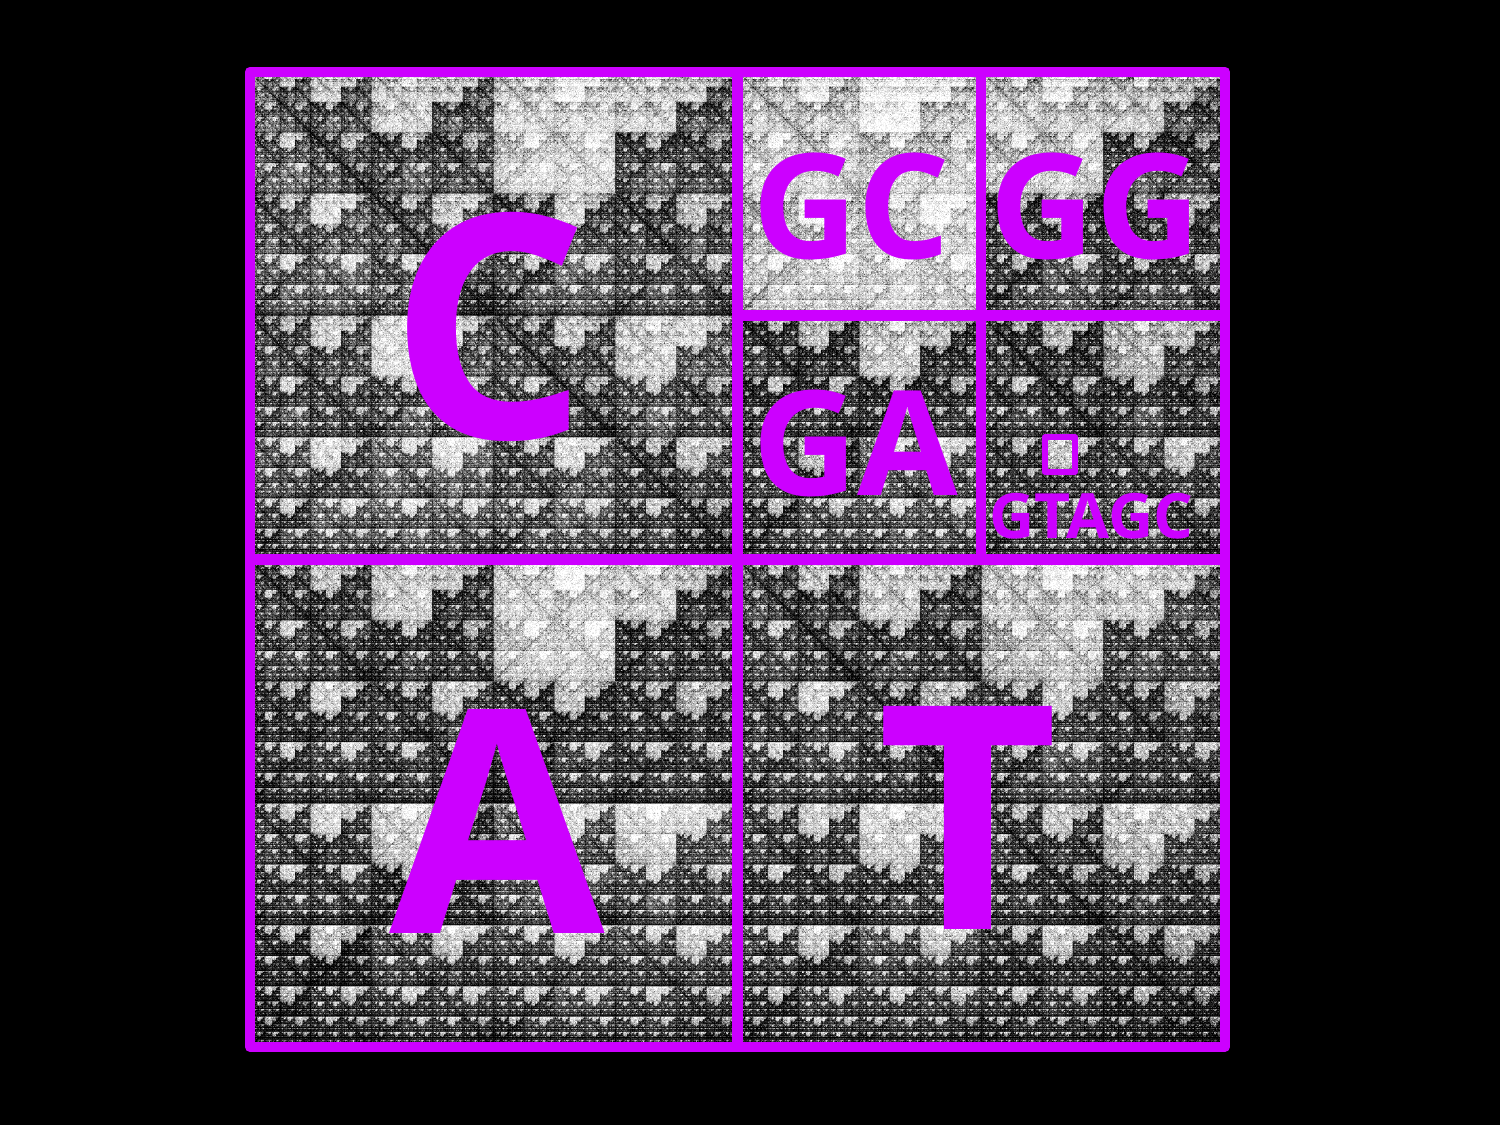

GC
GG
C
GA
GTAGC
T
A